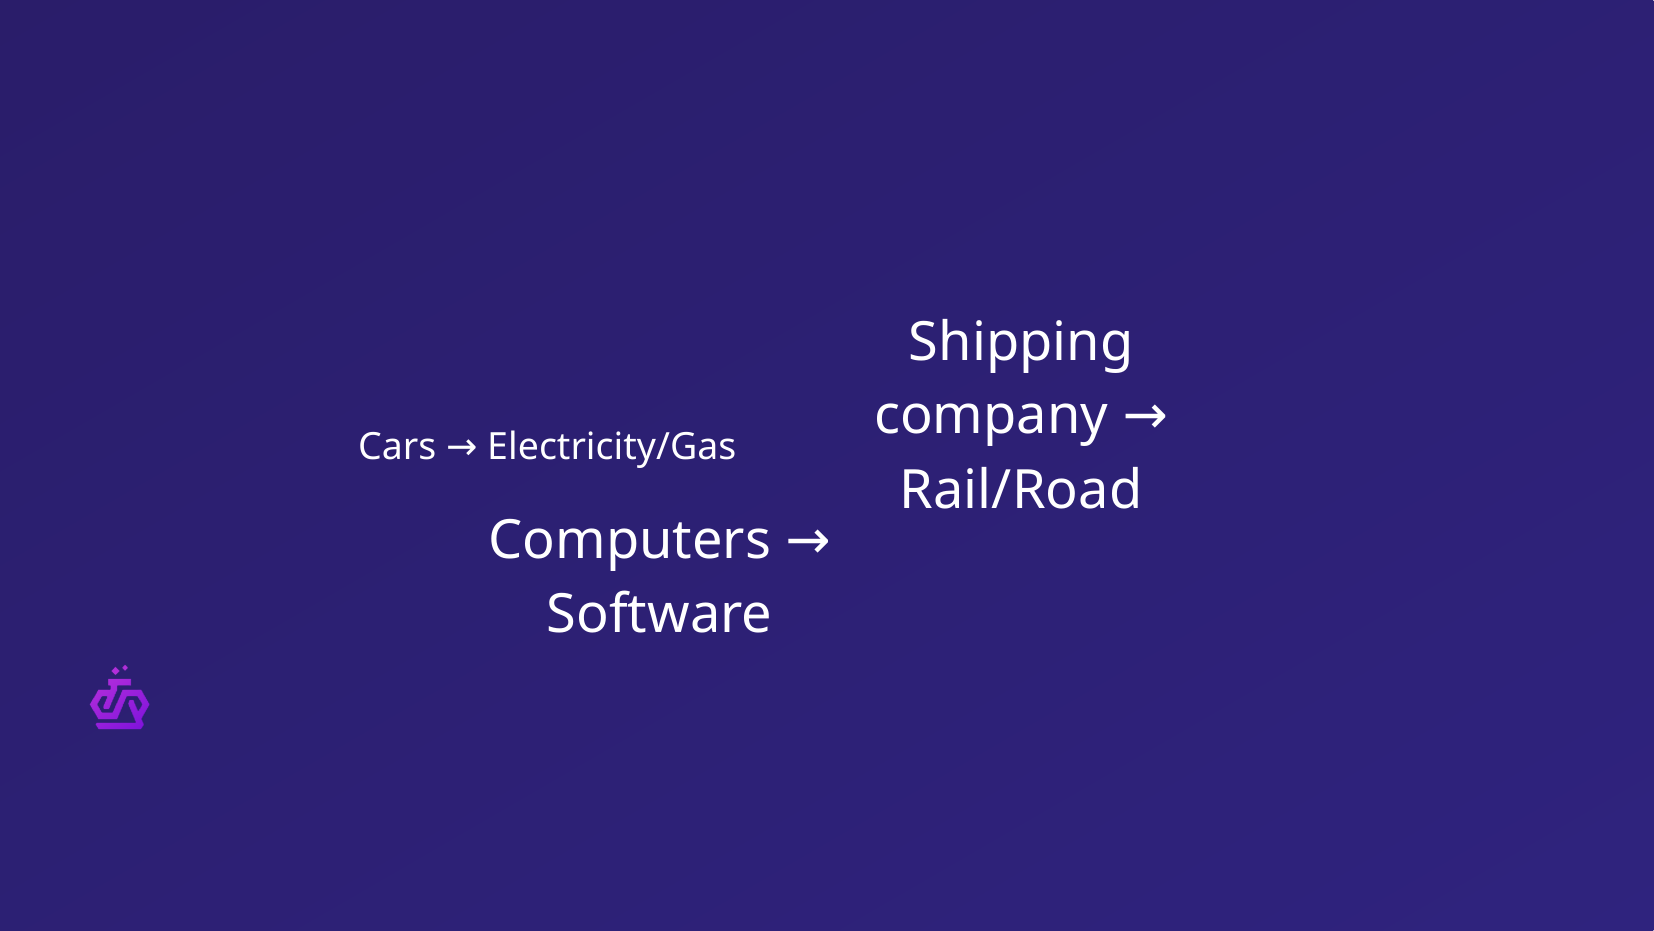

Shipping company → Rail/Road
Cars → Electricity/Gas
Computers → Software